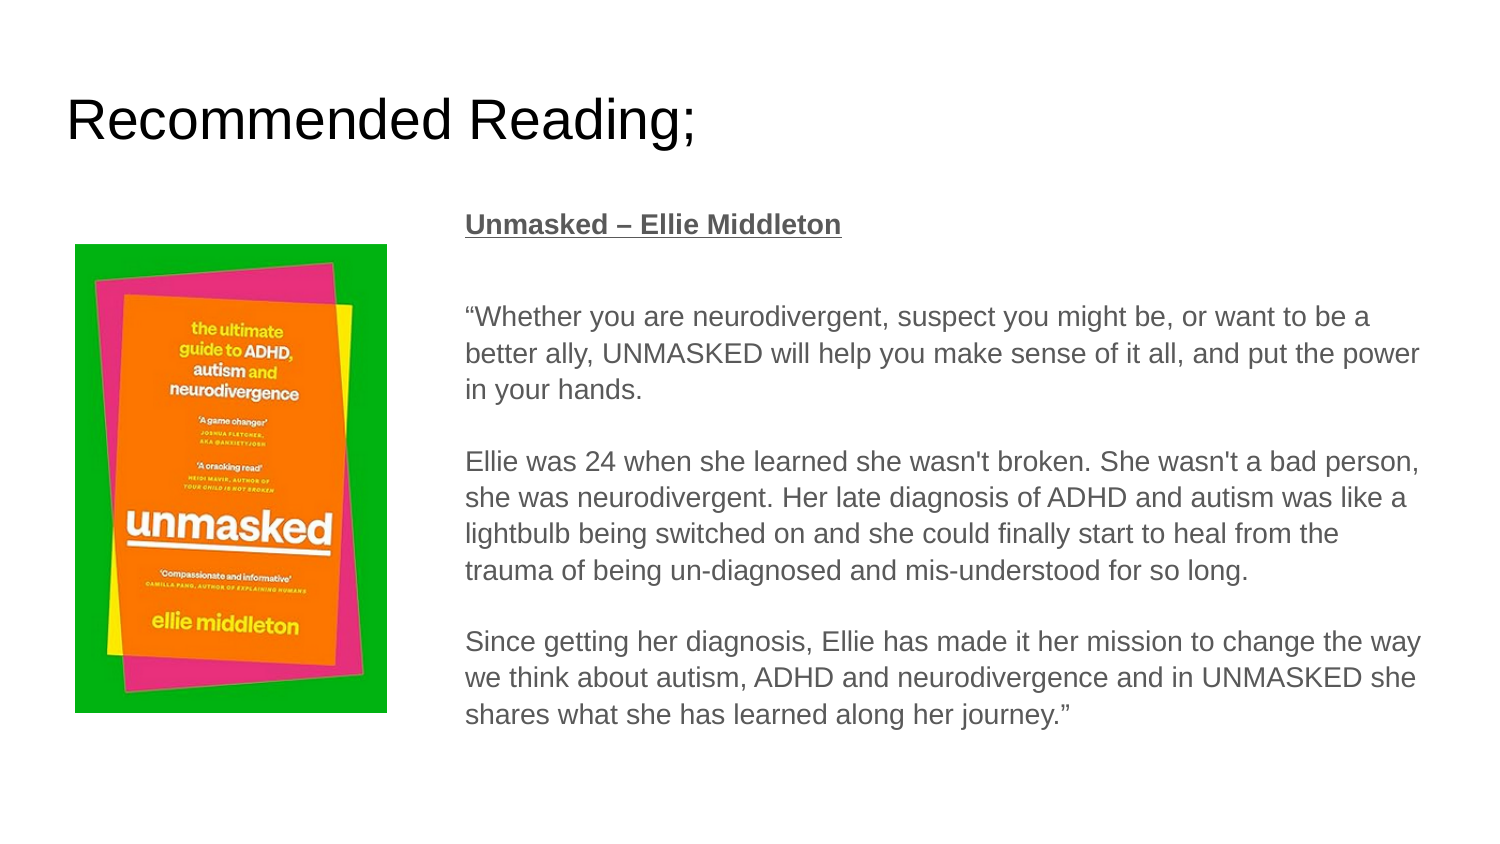

# Recommended Reading;
Unmasked – Ellie Middleton
“Whether you are neurodivergent, suspect you might be, or want to be a better ally, UNMASKED will help you make sense of it all, and put the power in your hands.
Ellie was 24 when she learned she wasn't broken. She wasn't a bad person, she was neurodivergent. Her late diagnosis of ADHD and autism was like a lightbulb being switched on and she could finally start to heal from the trauma of being un-diagnosed and mis-understood for so long.
Since getting her diagnosis, Ellie has made it her mission to change the way we think about autism, ADHD and neurodivergence and in UNMASKED she shares what she has learned along her journey.”